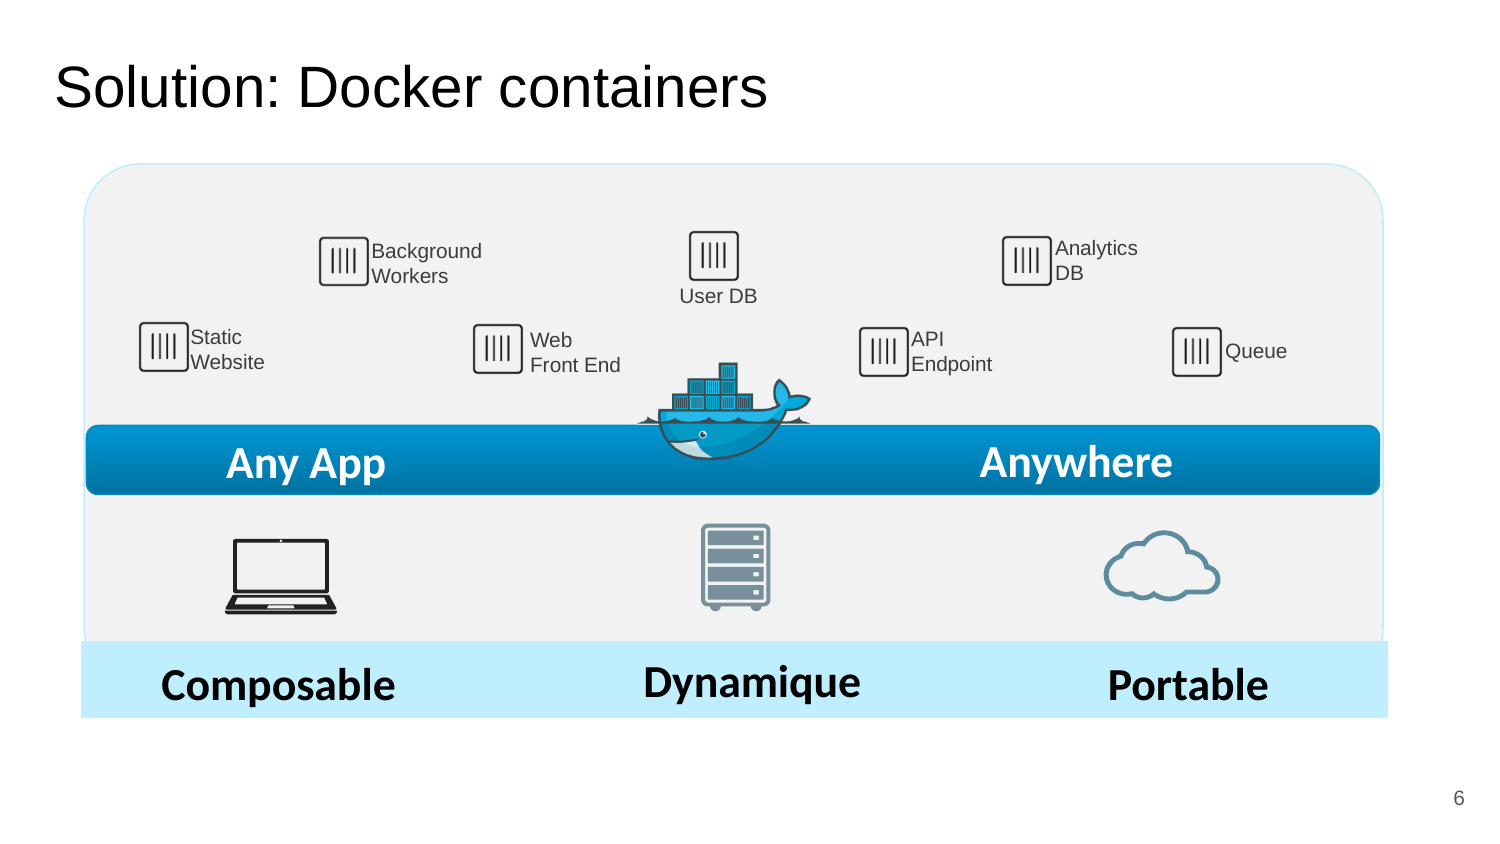

# Solution: Docker containers
Analytics DB
Background Workers
User DB
Static Website
API Endpoint
Web Front End
Queue
Anywhere
Any App
Dynamique
Composable
Portable